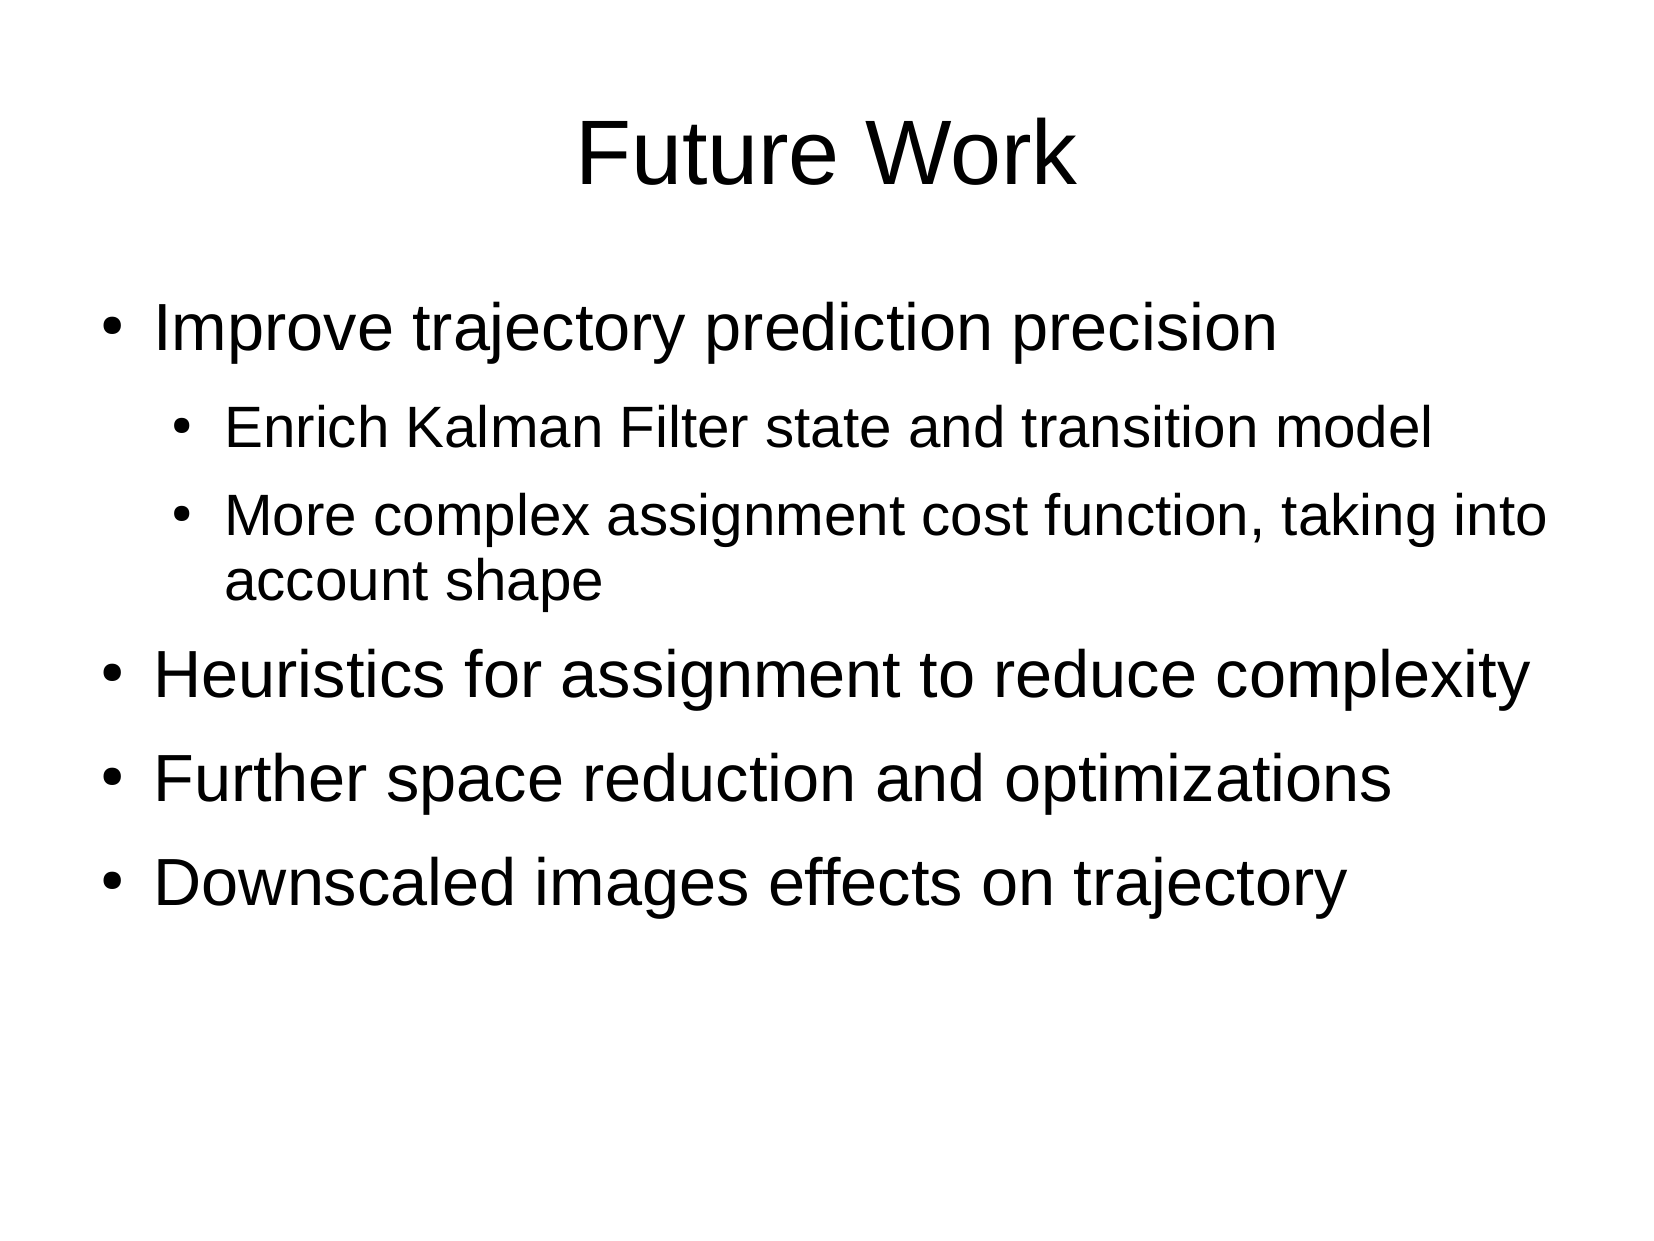

# Future Work
Improve trajectory prediction precision
Enrich Kalman Filter state and transition model
More complex assignment cost function, taking into account shape
Heuristics for assignment to reduce complexity
Further space reduction and optimizations
Downscaled images effects on trajectory